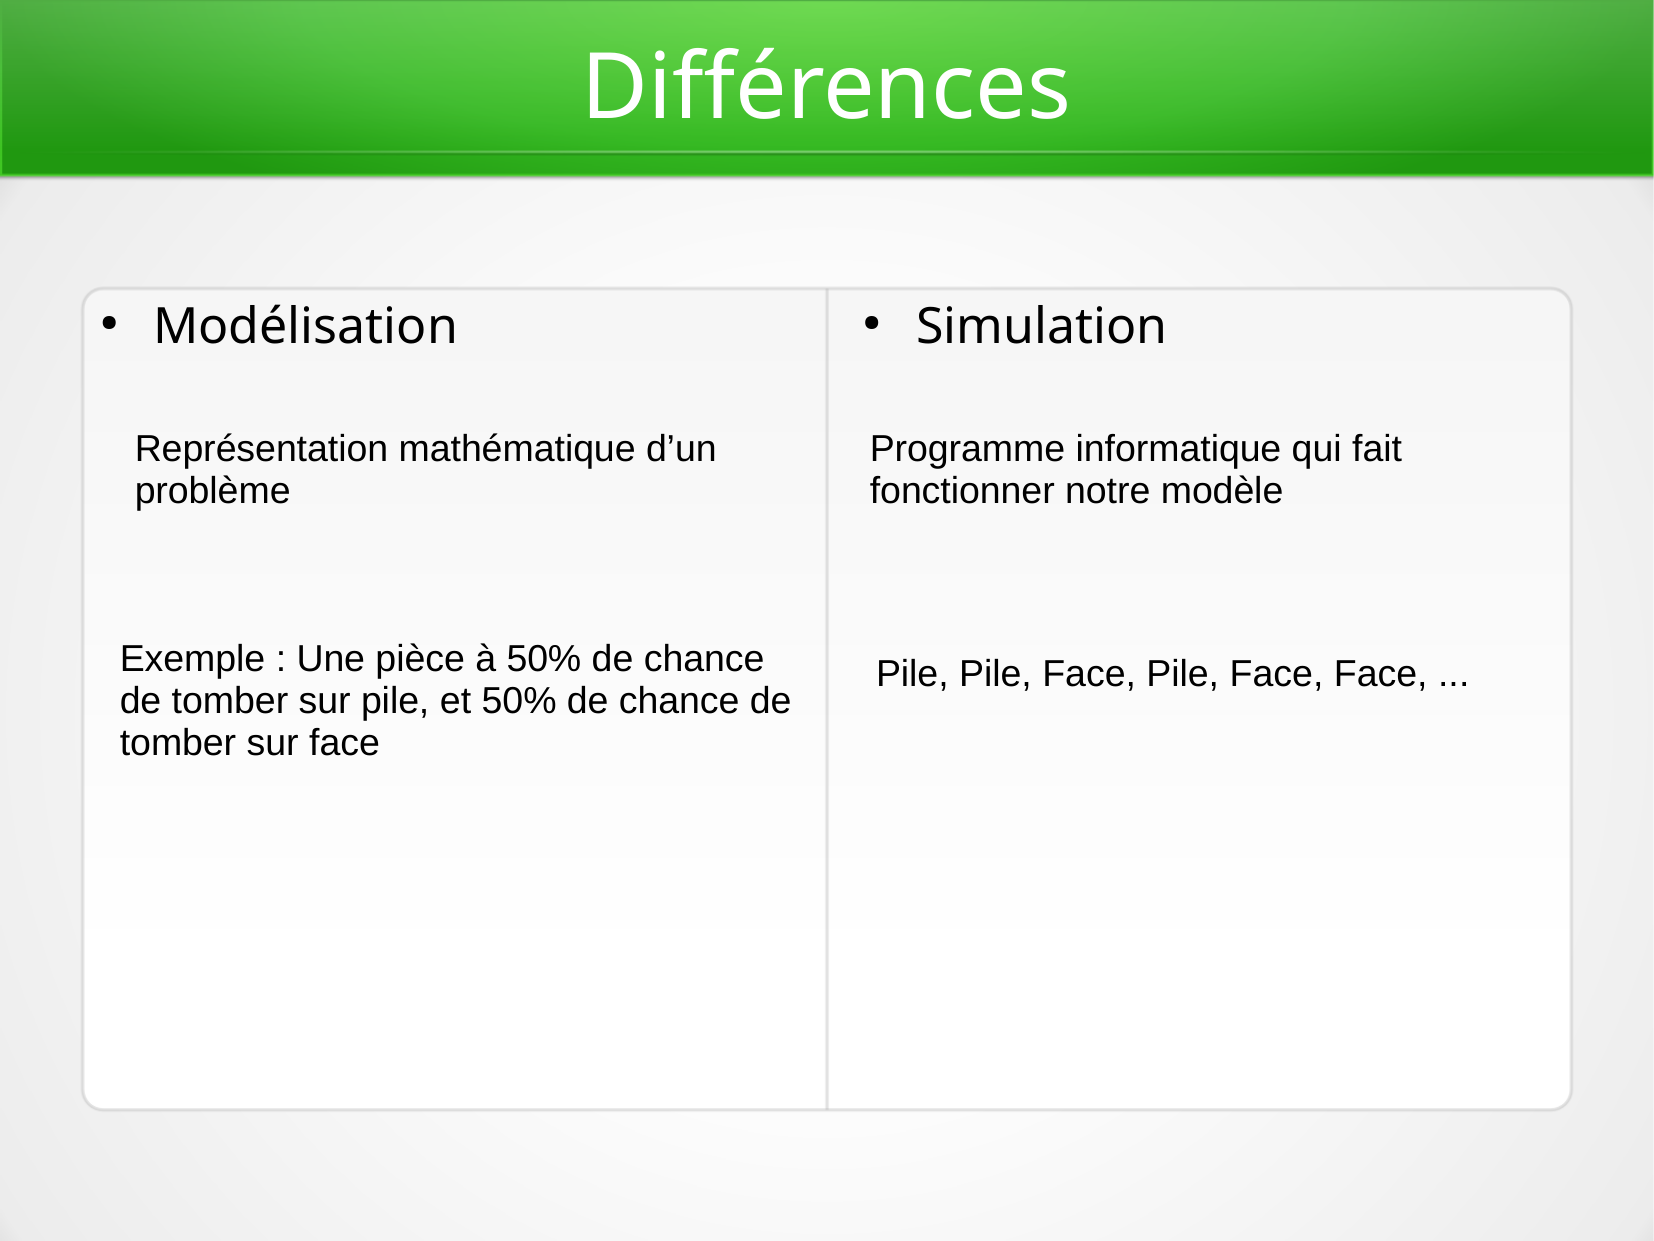

# Différences
Modélisation
Simulation
Représentation mathématique d’un problème
Programme informatique qui fait fonctionner notre modèle
Exemple : Une pièce à 50% de chance de tomber sur pile, et 50% de chance de tomber sur face
Pile, Pile, Face, Pile, Face, Face, ...